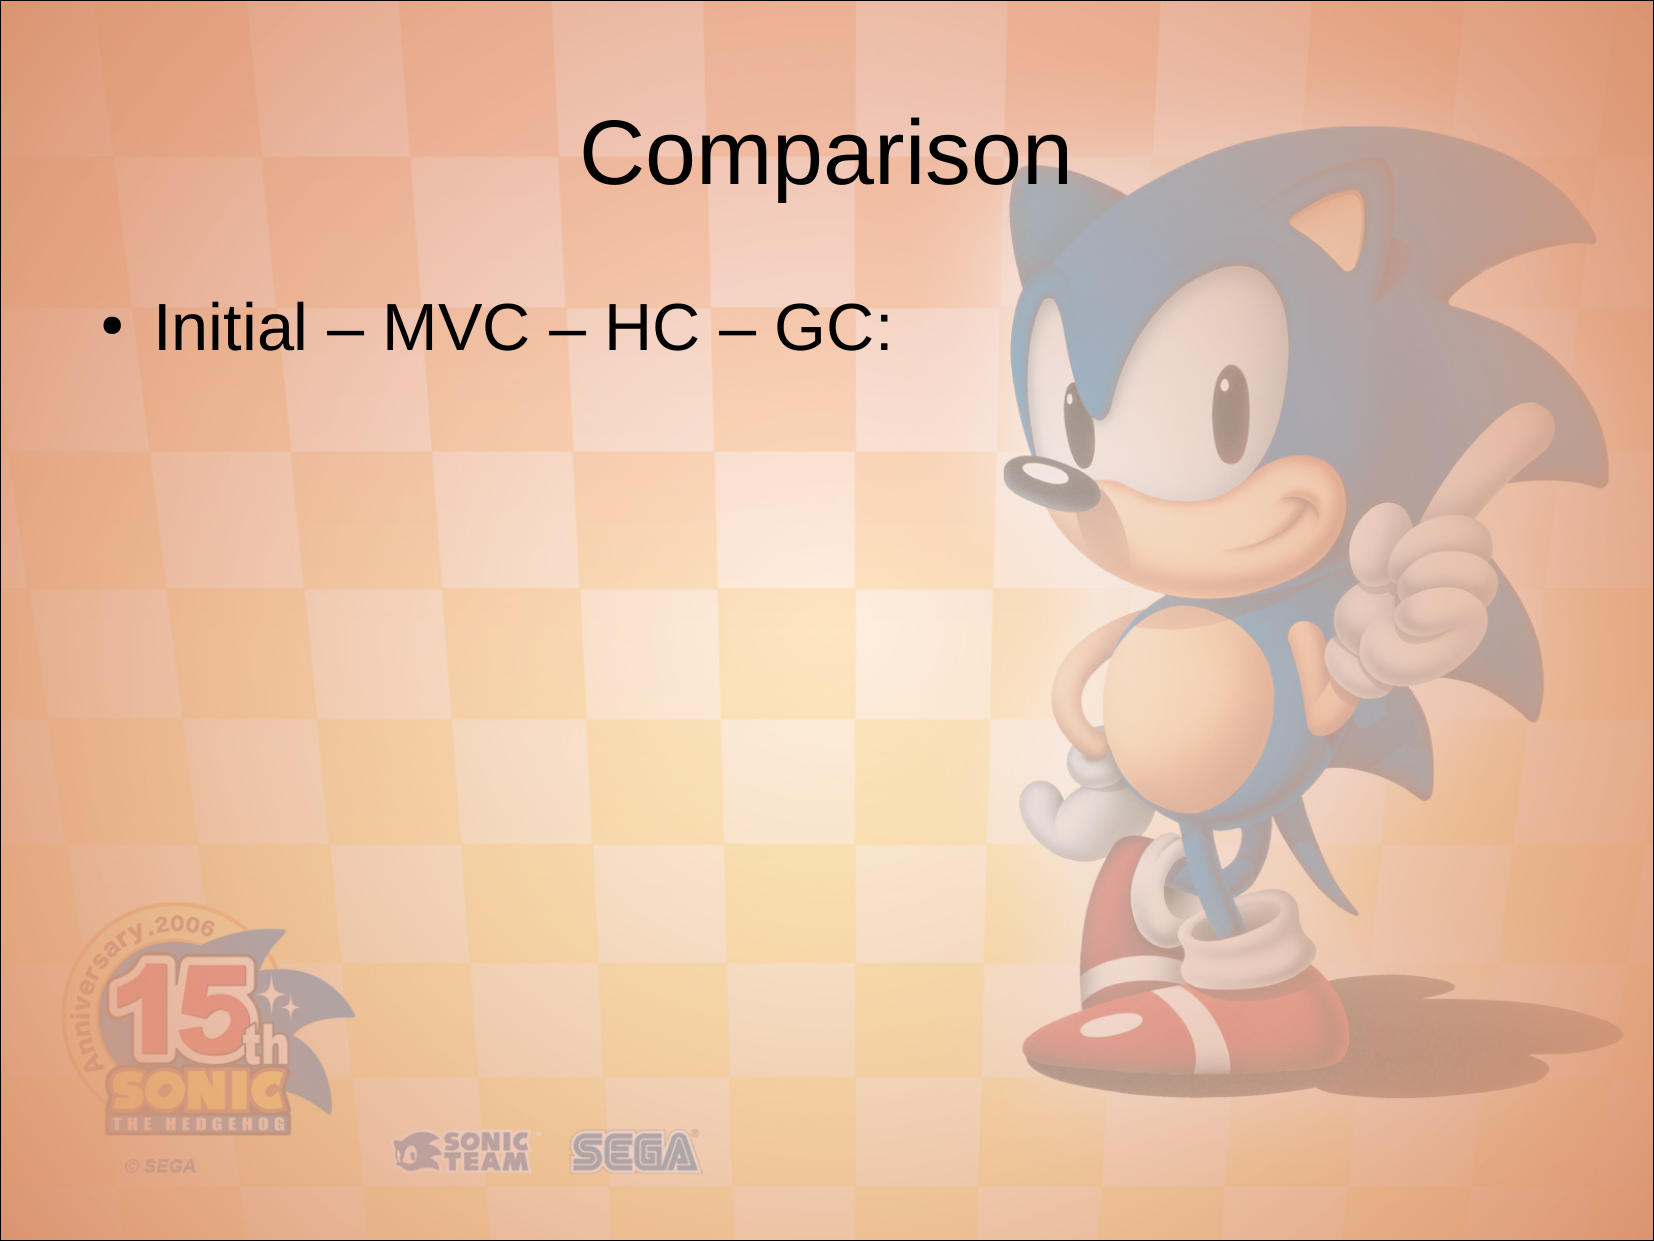

# Comparison
Initial – MVC – HC – GC: